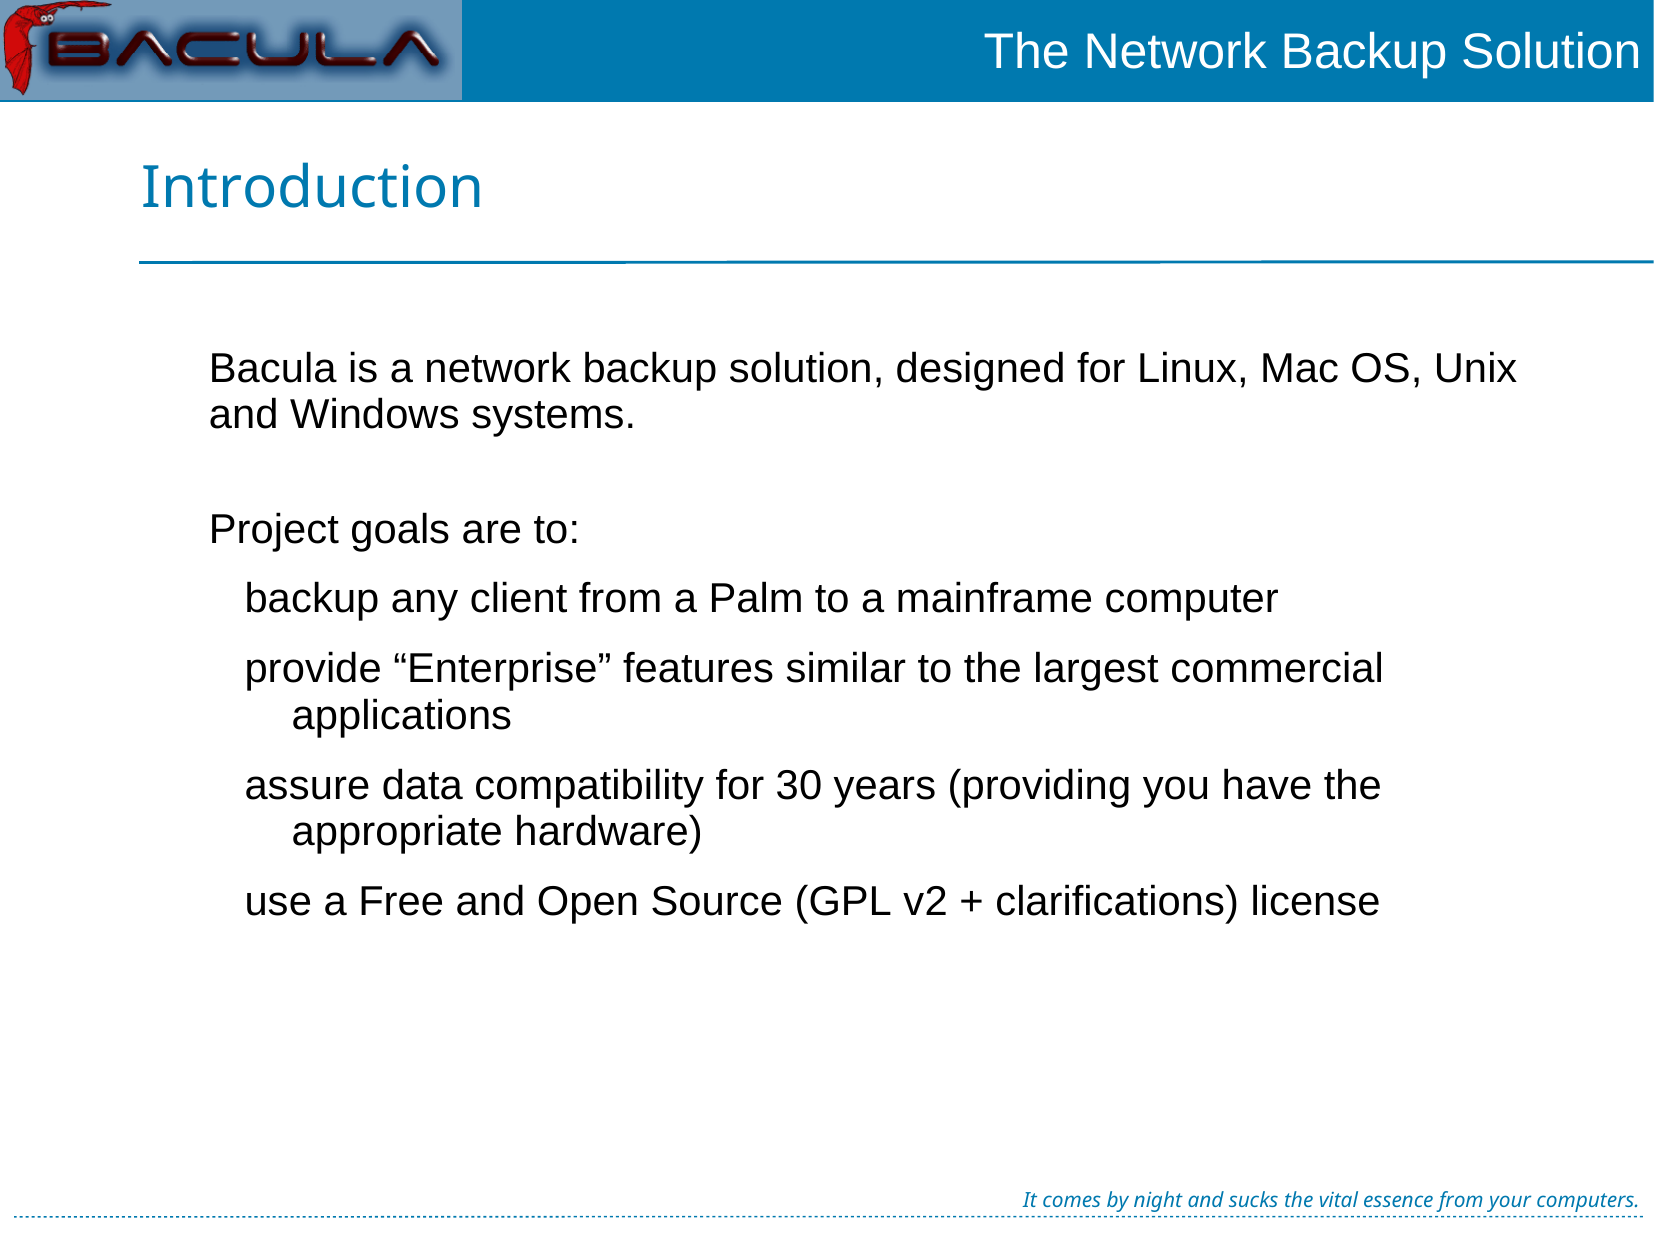

# Introduction
Bacula is a network backup solution, designed for Linux, Mac OS, Unix and Windows systems.
Project goals are to:
backup any client from a Palm to a mainframe computer
provide “Enterprise” features similar to the largest commercial applications
assure data compatibility for 30 years (providing you have the appropriate hardware)
use a Free and Open Source (GPL v2 + clarifications) license